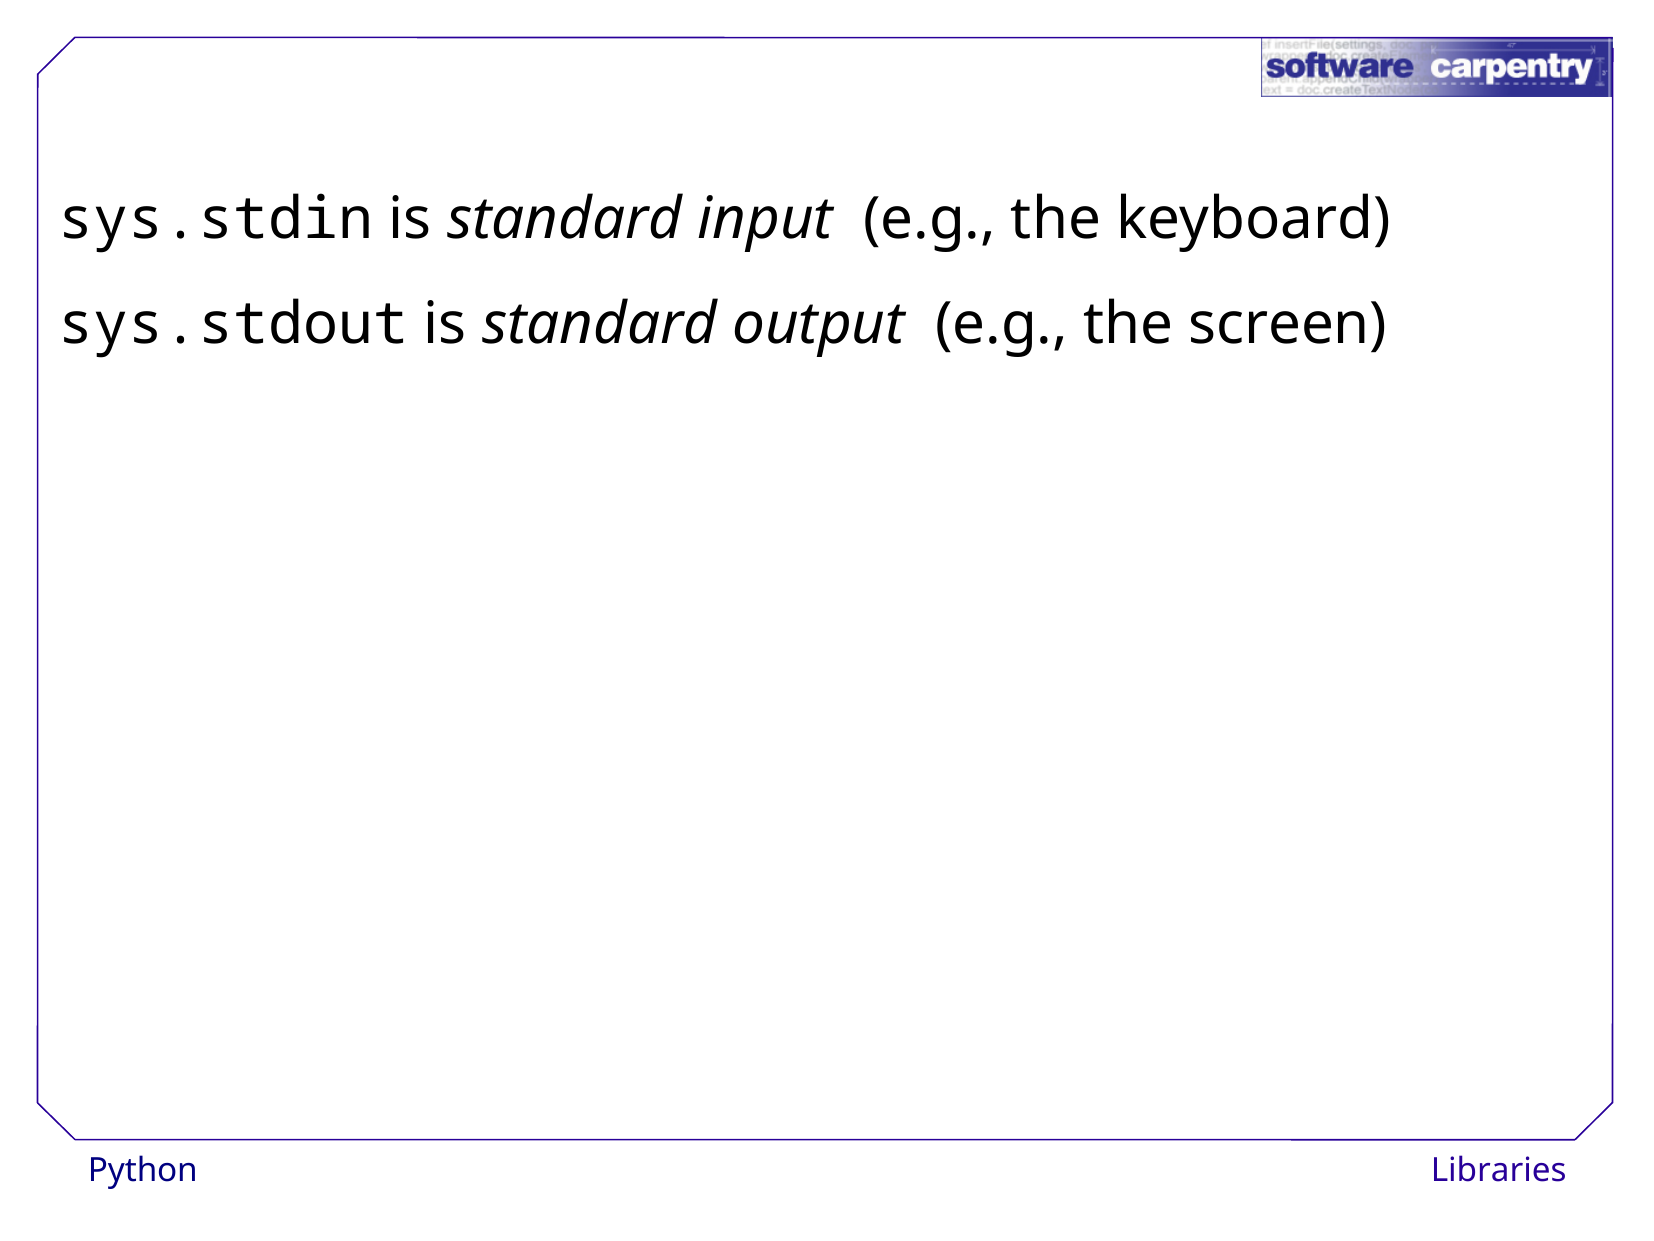

sys.stdin is standard input (e.g., the keyboard)
sys.stdout is standard output (e.g., the screen)